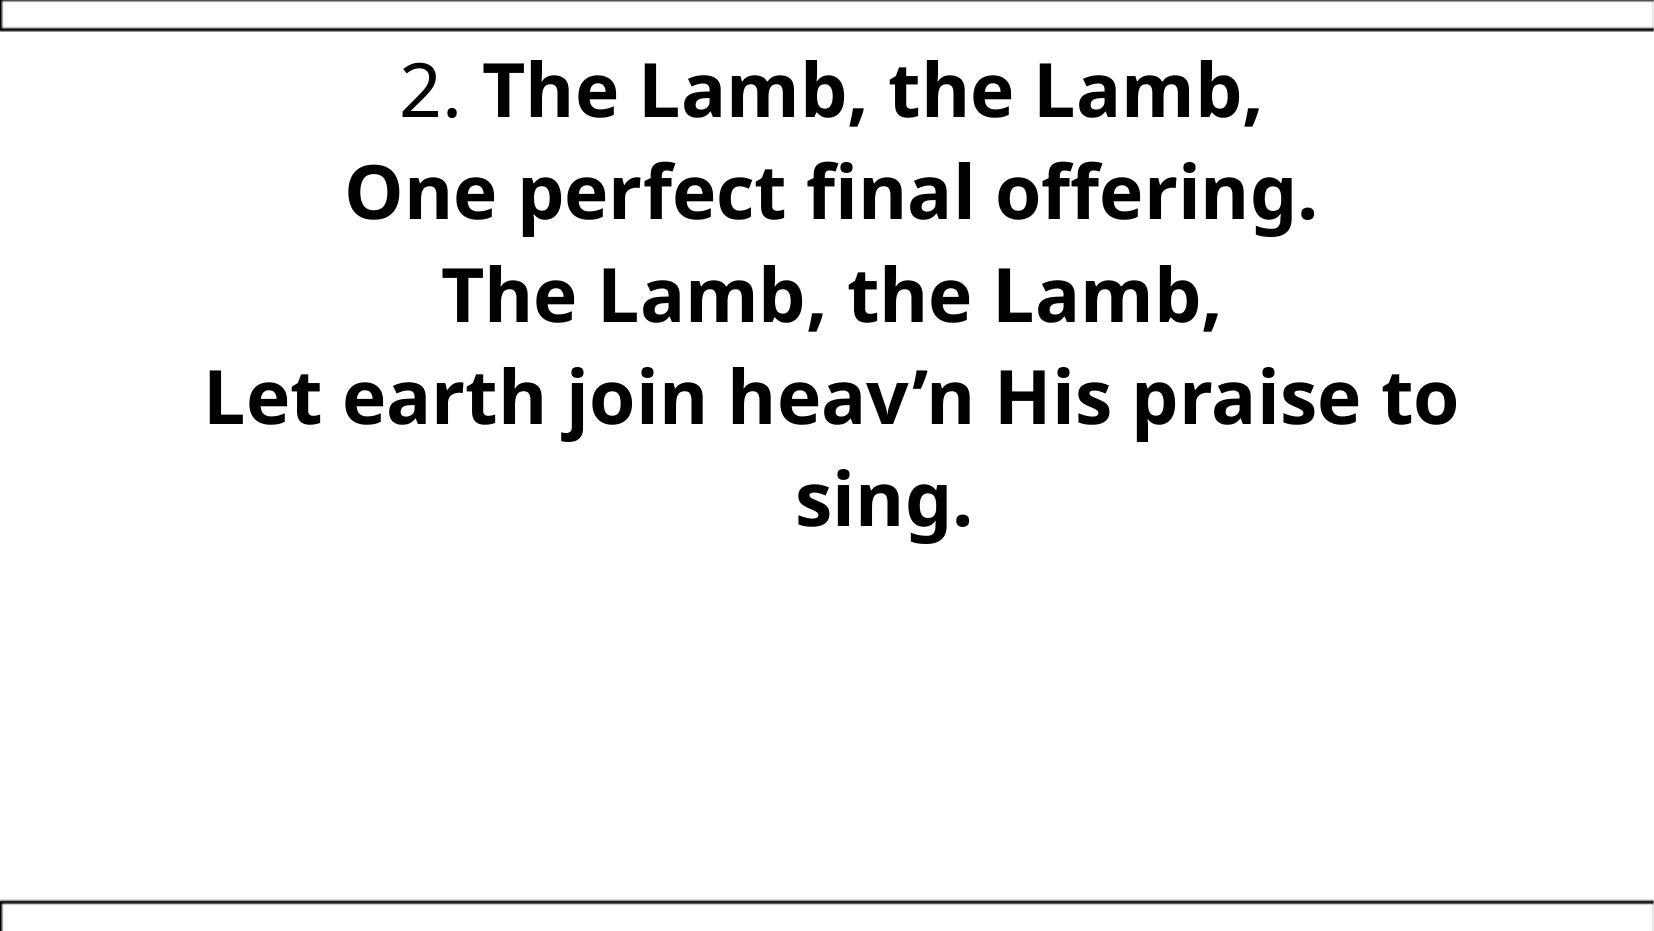

2. The Lamb, the Lamb,
One perfect final offering.
The Lamb, the Lamb,
Let earth join heav’n His praise to sing.